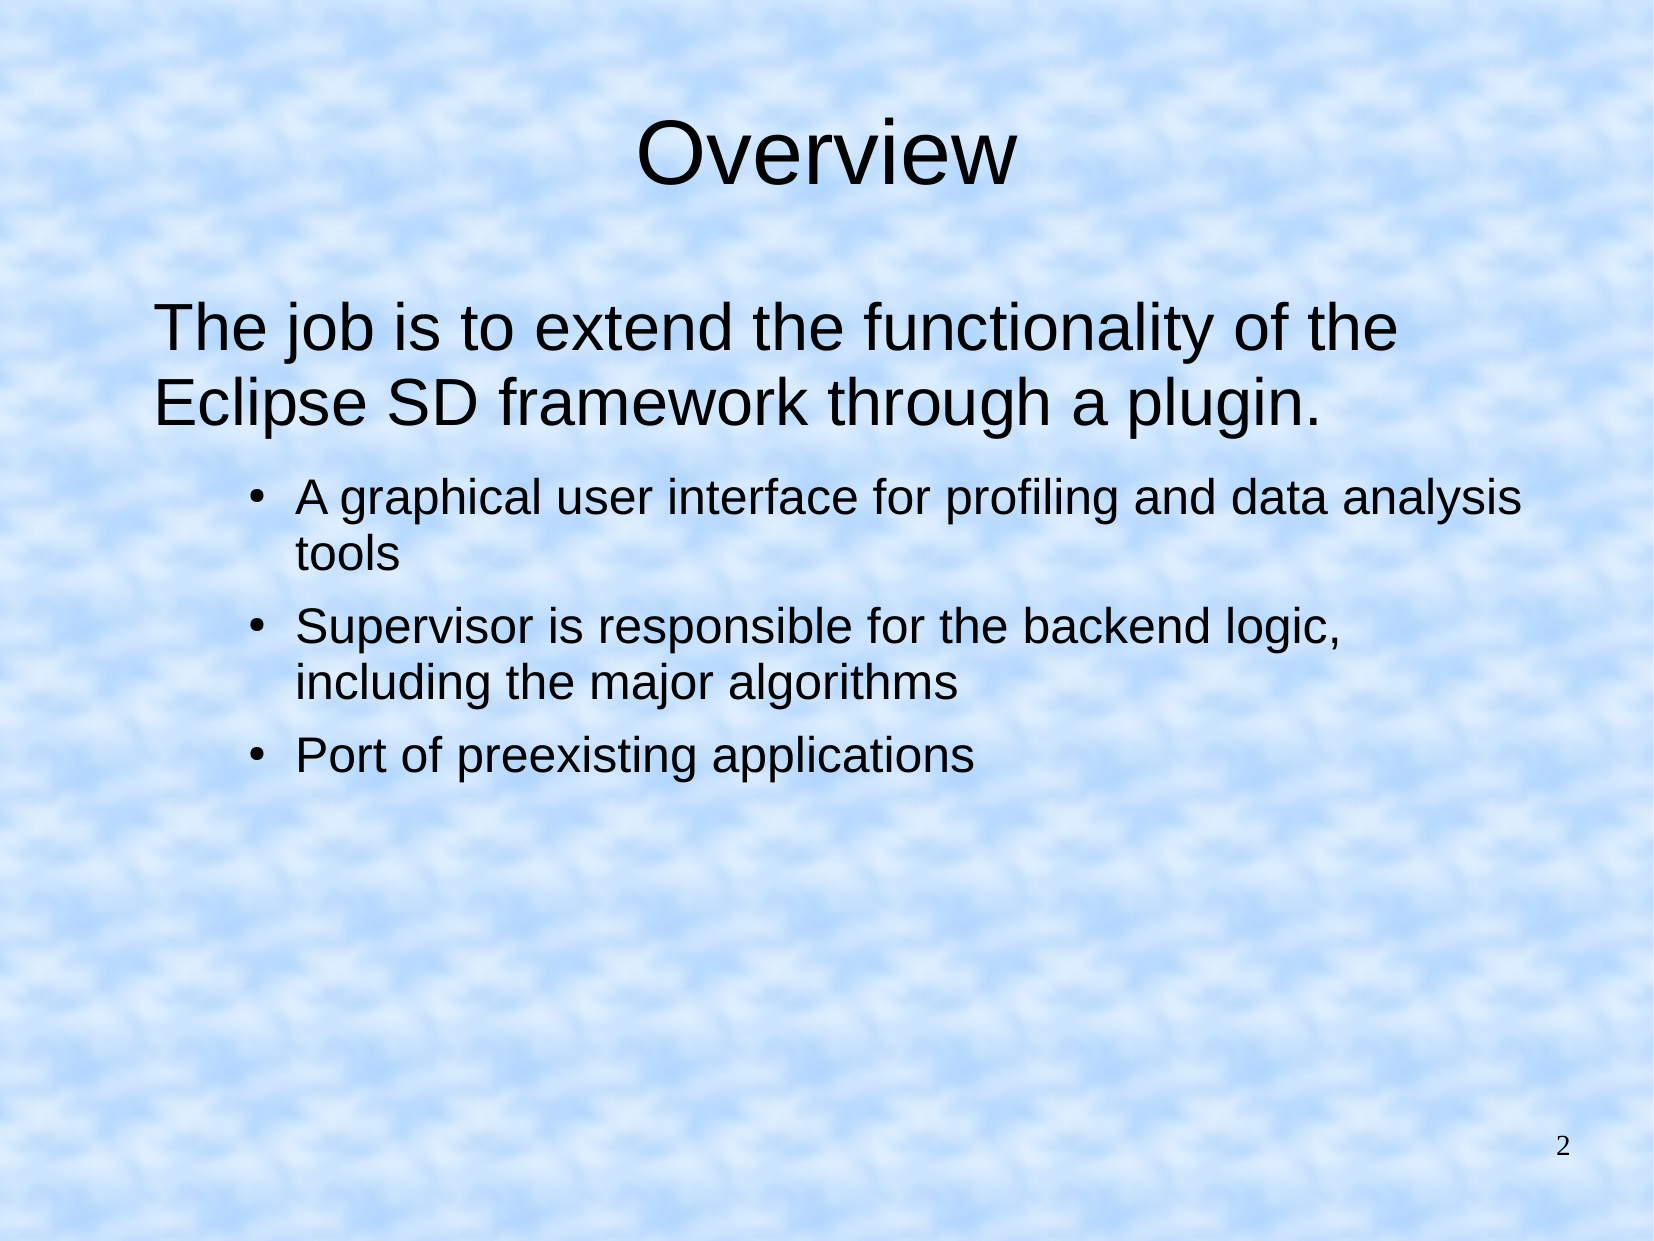

# Overview
The job is to extend the functionality of the Eclipse SD framework through a plugin.
A graphical user interface for profiling and data analysis tools
Supervisor is responsible for the backend logic, including the major algorithms
Port of preexisting applications
2